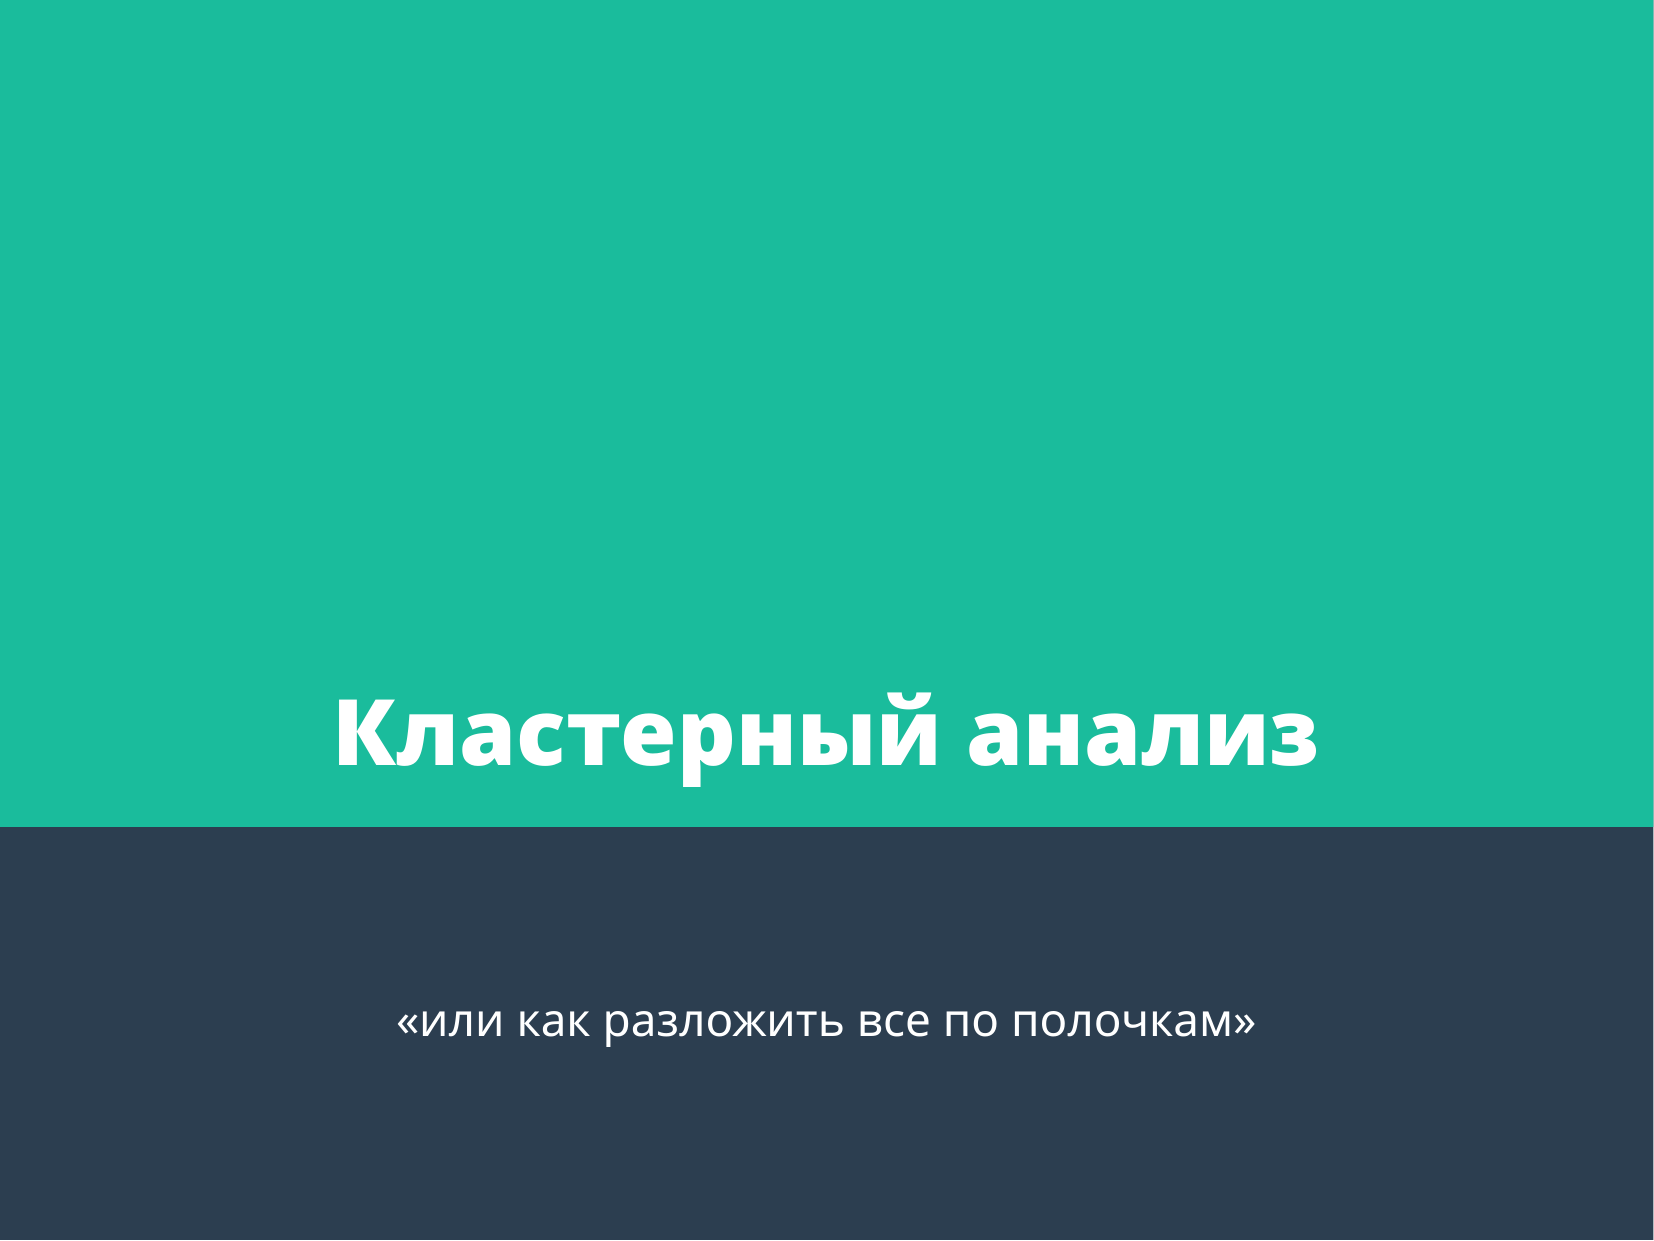

# Кластерный анализ
«или как разложить все по полочкам»